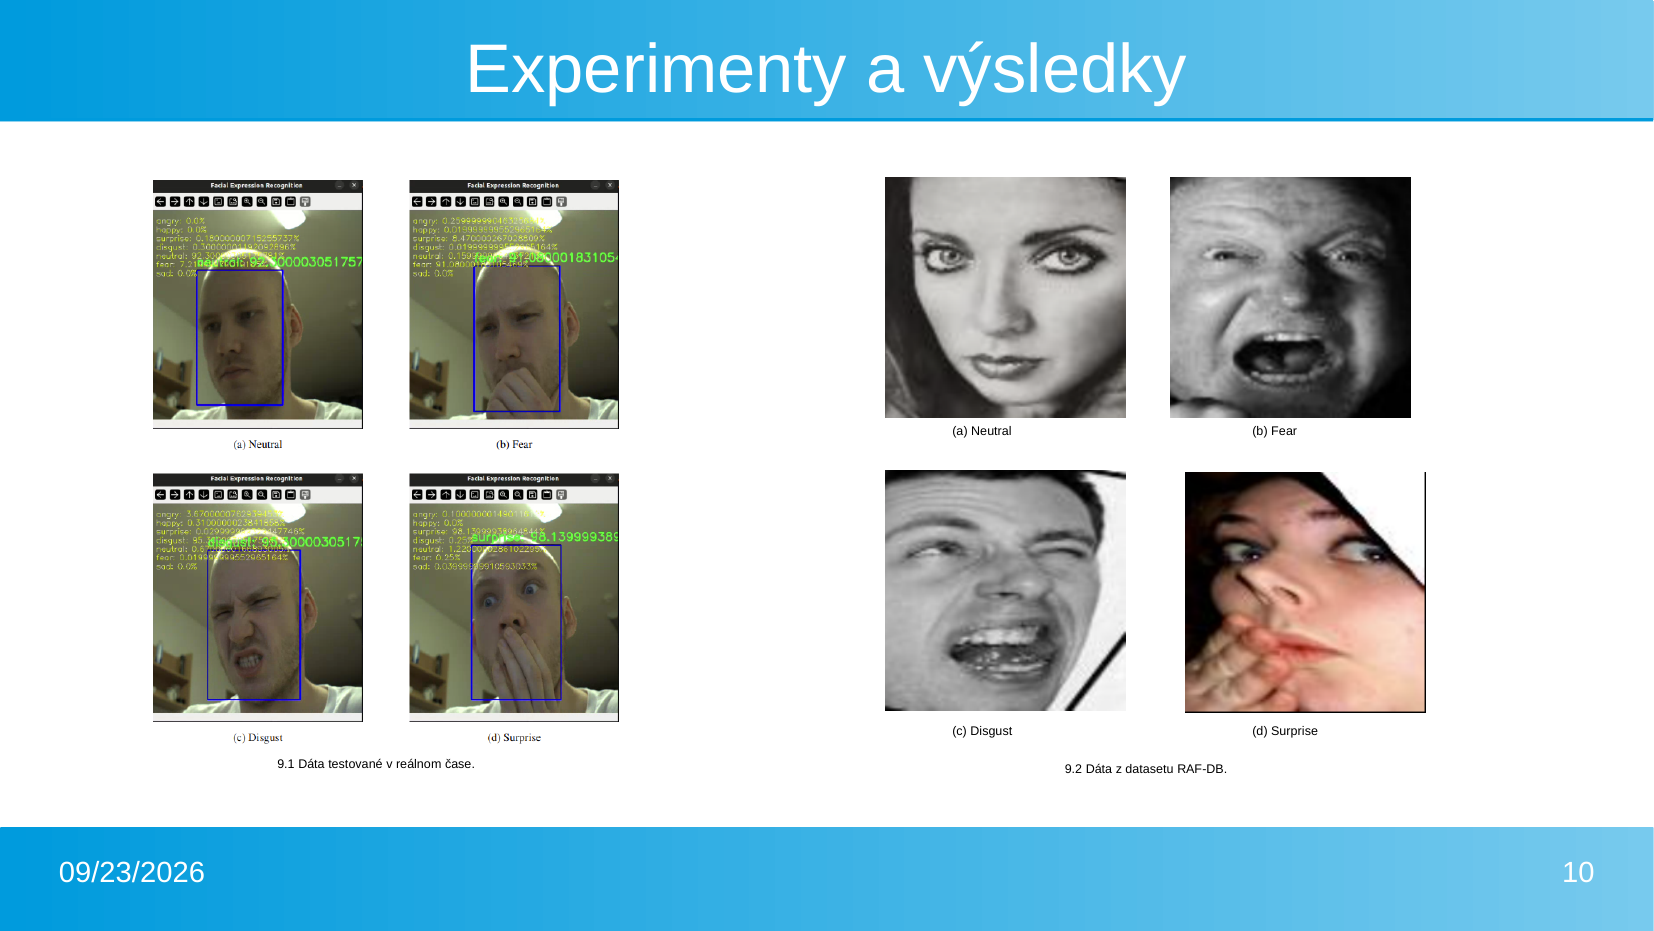

# Experimenty a výsledky
(a) Neutral
(b) Fear
(c) Disgust
(d) Surprise
9.1 Dáta testované v reálnom čase.
9.2 Dáta z datasetu RAF-DB.
10